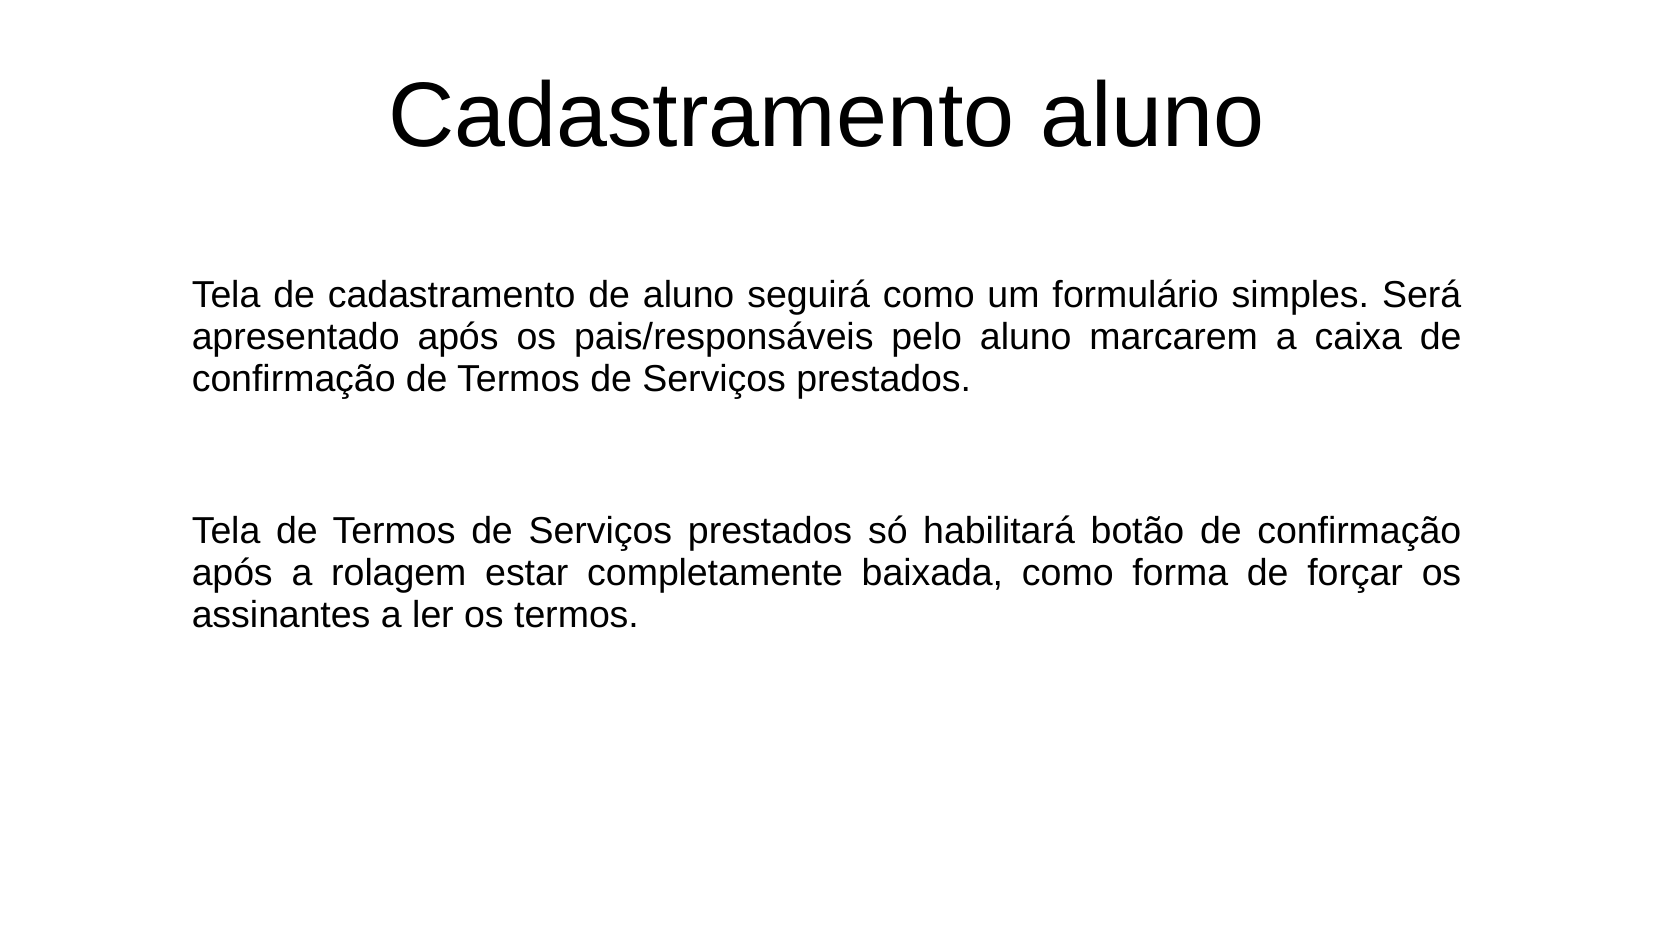

# Cadastramento aluno
Tela de cadastramento de aluno seguirá como um formulário simples. Será apresentado após os pais/responsáveis pelo aluno marcarem a caixa de confirmação de Termos de Serviços prestados.
Tela de Termos de Serviços prestados só habilitará botão de confirmação após a rolagem estar completamente baixada, como forma de forçar os assinantes a ler os termos.